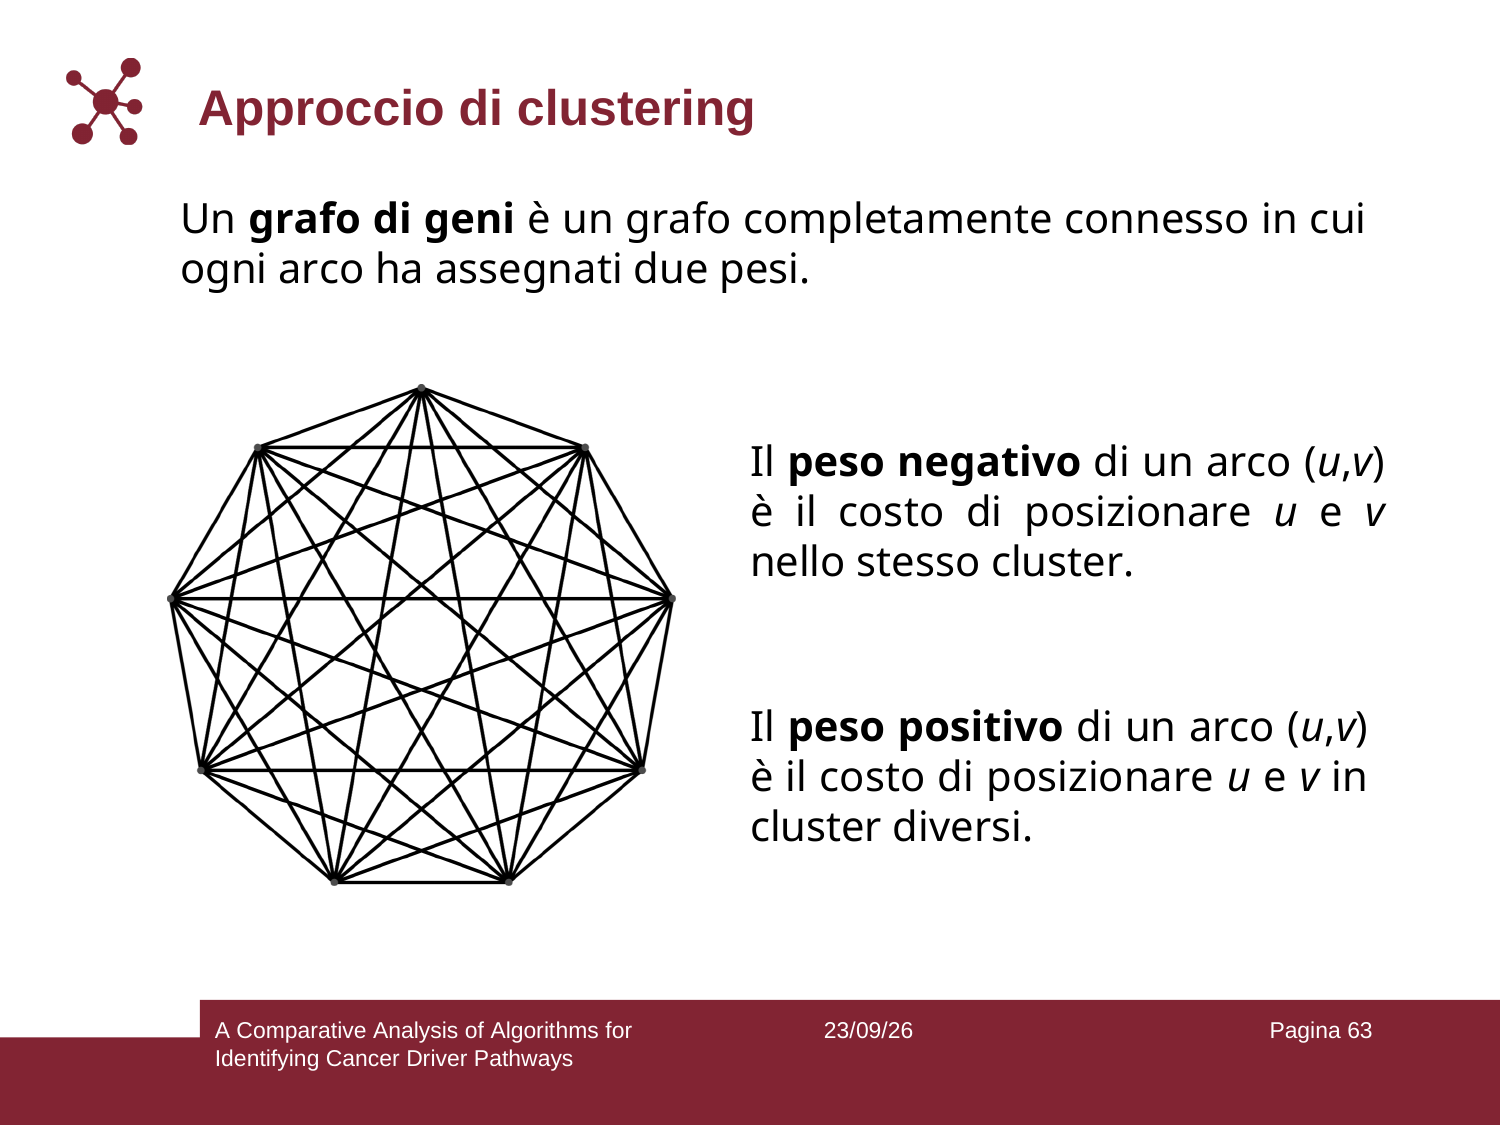

# Approccio di clustering
Un grafo di geni è un grafo completamente connesso in cui ogni arco ha assegnati due pesi.
Il peso negativo di un arco (u,v) è il costo di posizionare u e v nello stesso cluster.
Il peso positivo di un arco (u,v) è il costo di posizionare u e v in cluster diversi.
A Comparative Analysis of Algorithms for Identifying Cancer Driver Pathways
Pagina